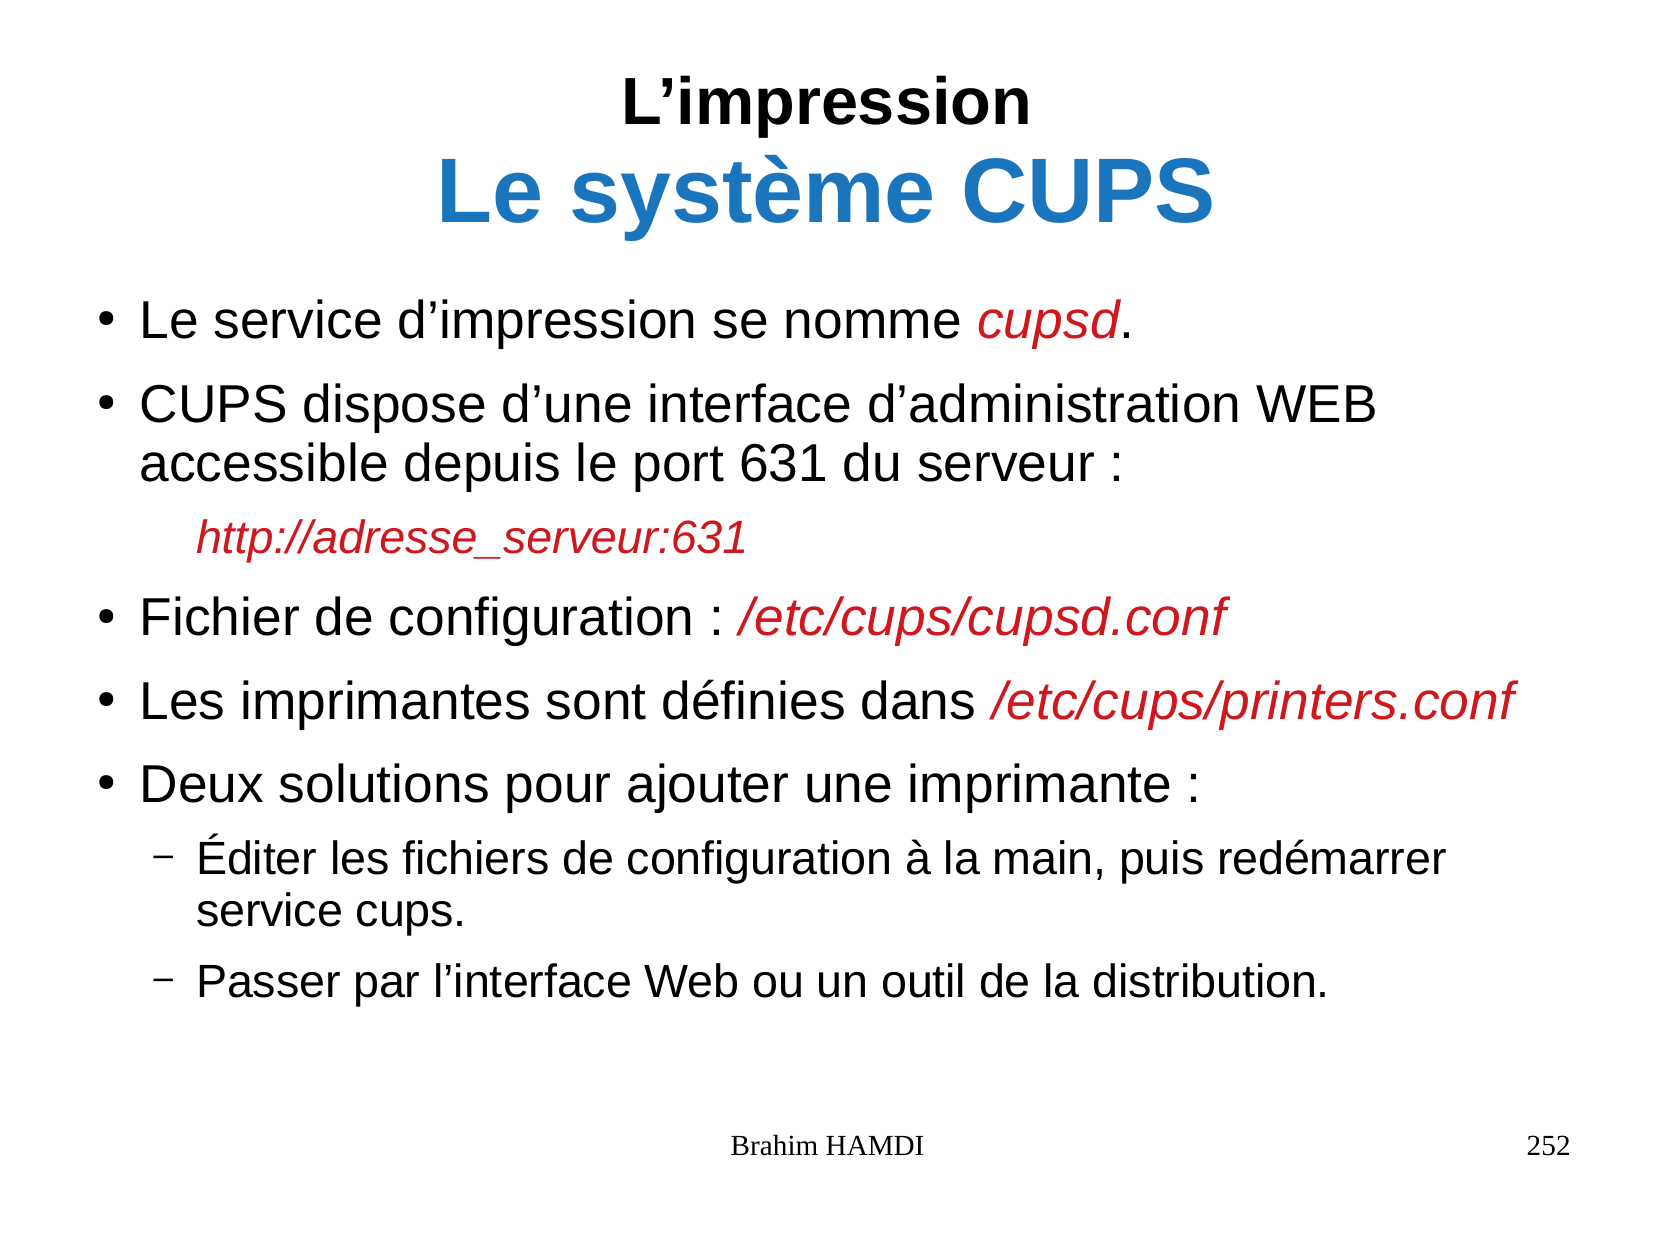

# L’impression Le système CUPS
Le service d’impression se nomme cupsd.
CUPS dispose d’une interface d’administration WEB accessible depuis le port 631 du serveur :
http://adresse_serveur:631
Fichier de configuration : /etc/cups/cupsd.conf
Les imprimantes sont définies dans /etc/cups/printers.conf
Deux solutions pour ajouter une imprimante :
Éditer les fichiers de configuration à la main, puis redémarrer service cups.
Passer par l’interface Web ou un outil de la distribution.
Brahim HAMDI
252